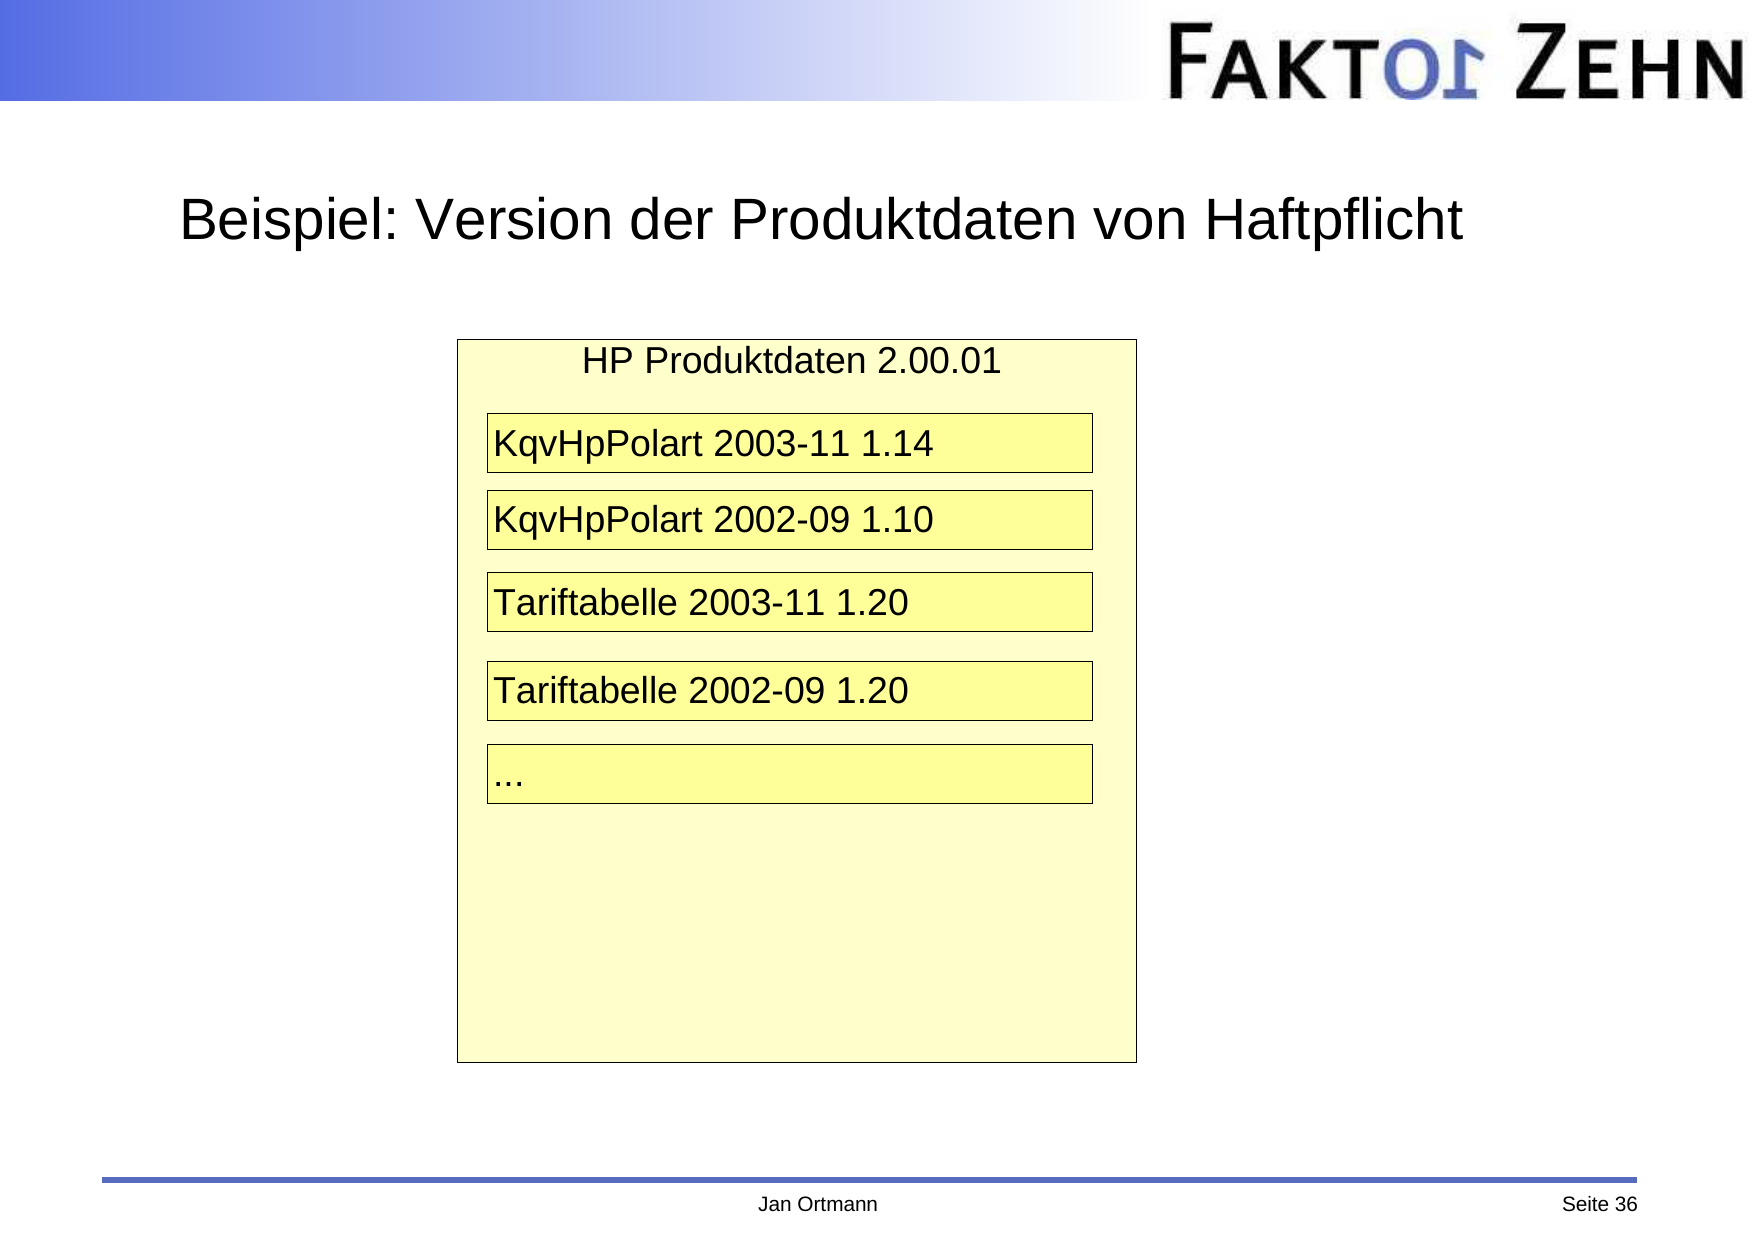

# Beispiel: Version der Produktdaten von Haftpflicht
HP Produktdaten 2.00.01
KqvHpPolart 2003-11 1.14
KqvHpPolart 2002-09 1.10
Tariftabelle 2003-11 1.20
Tariftabelle 2003-11 1.20
Tariftabelle 2003-11 1.20
Tariftabelle 2002-09 1.20
Tariftabelle 2003-11 1.20
...